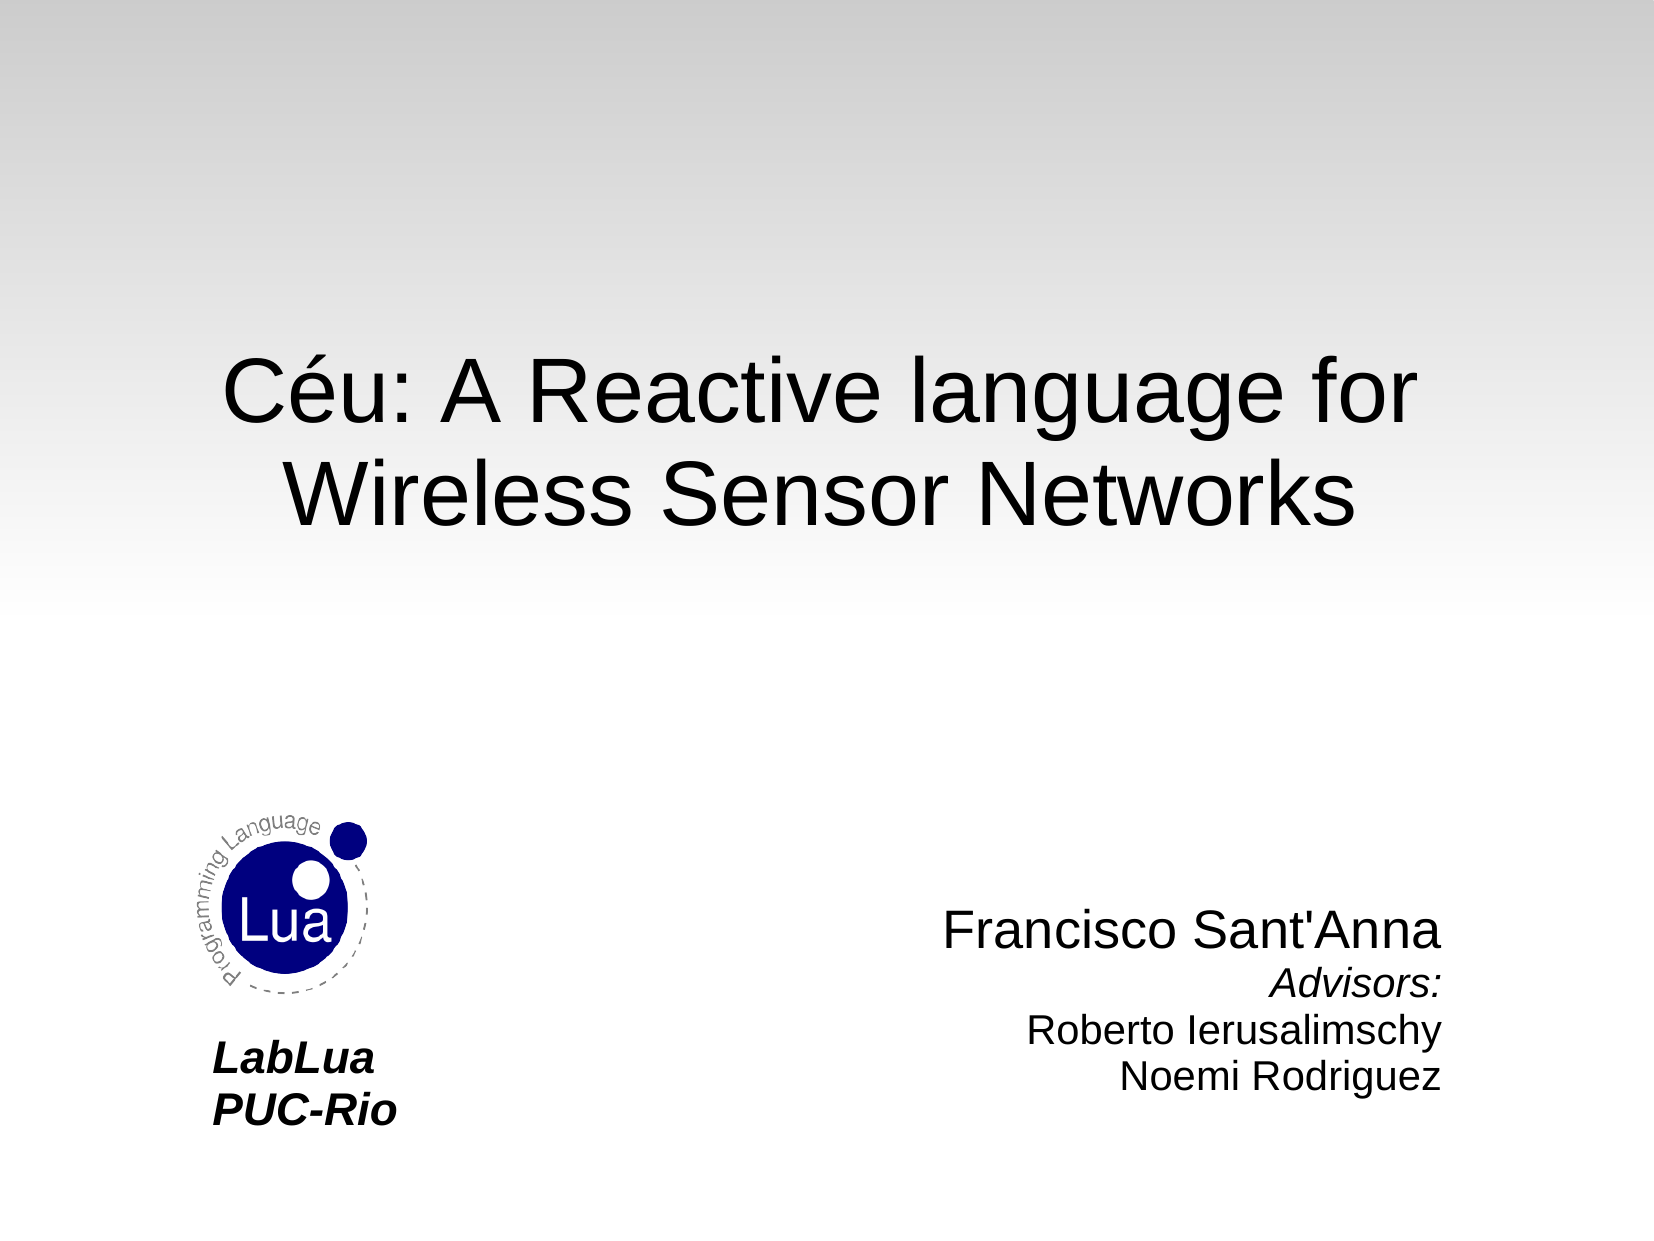

# Céu: A Reactive language for Wireless Sensor Networks
Francisco Sant'Anna
Advisors:
Roberto Ierusalimschy
Noemi Rodriguez
LabLua
PUC-Rio